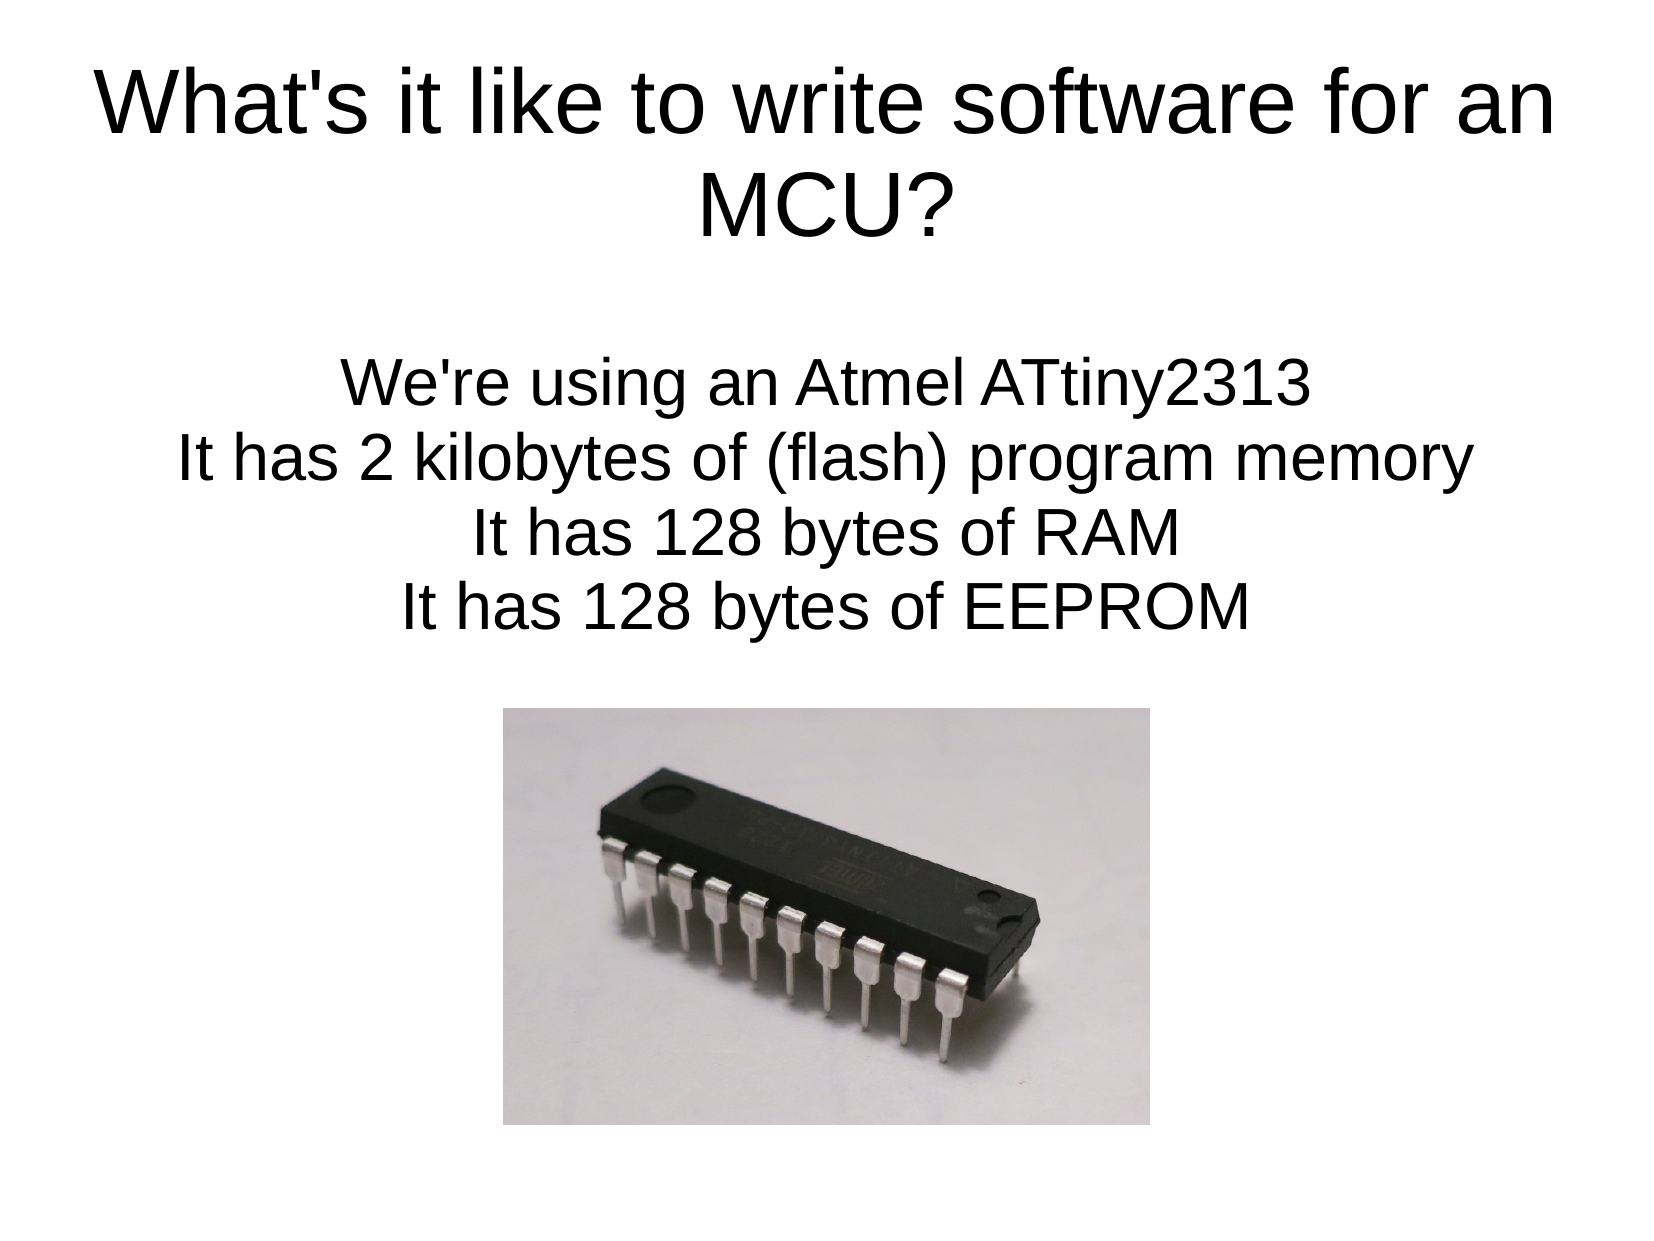

# What's it like to write software for an MCU?
We're using an Atmel ATtiny2313
It has 2 kilobytes of (flash) program memory
It has 128 bytes of RAM
It has 128 bytes of EEPROM